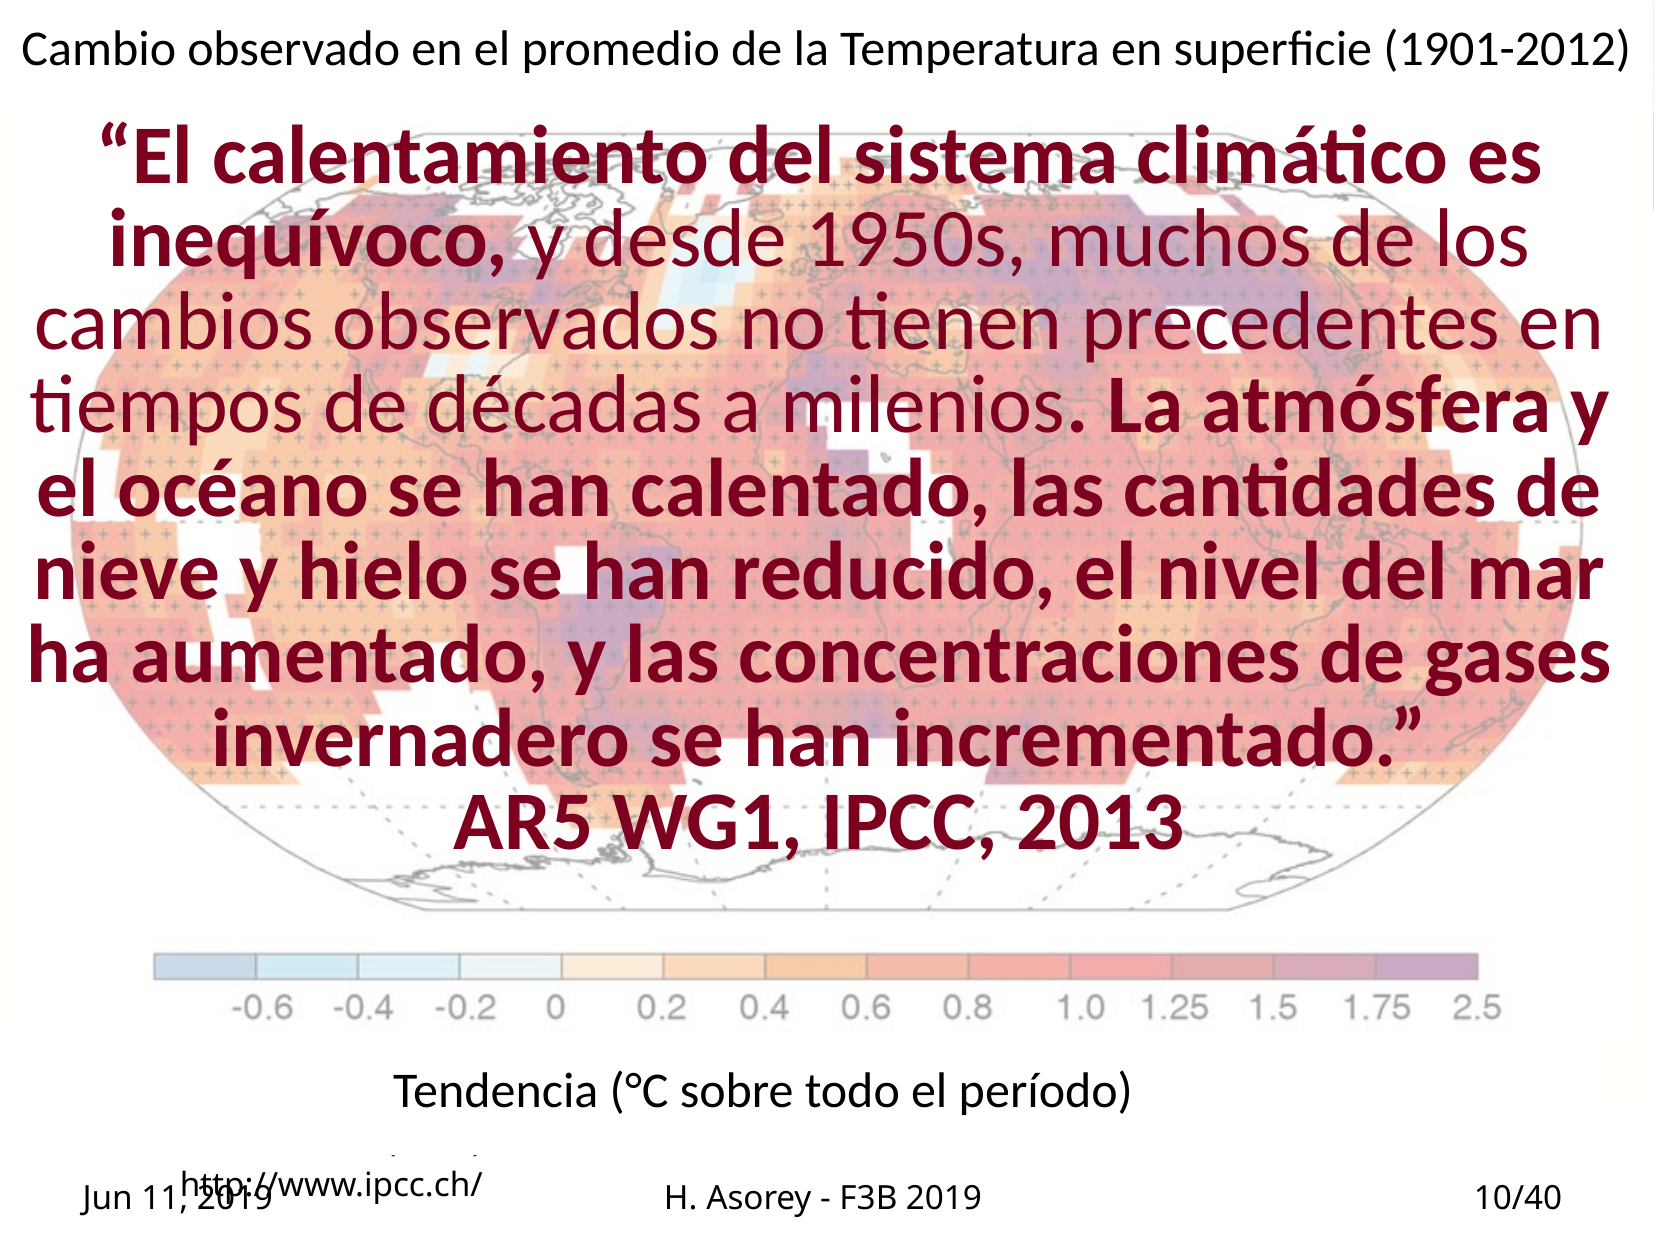

Cambio observado en el promedio de la Temperatura en superficie (1901-2012)
“El calentamiento del sistema climático es inequívoco, y desde 1950s, muchos de los cambios observados no tienen precedentes en tiempos de décadas a milenios. La atmósfera y el océano se han calentado, las cantidades de nieve y hielo se han reducido, el nivel del mar ha aumentado, y las concentraciones de gases invernadero se han incrementado.”
AR5 WG1, IPCC, 2013
Tendencia (°C sobre todo el período)
Fuente: IPCC (2013)
http://www.ipcc.ch/
Jun 11, 2019
H. Asorey - F3B 2019
10